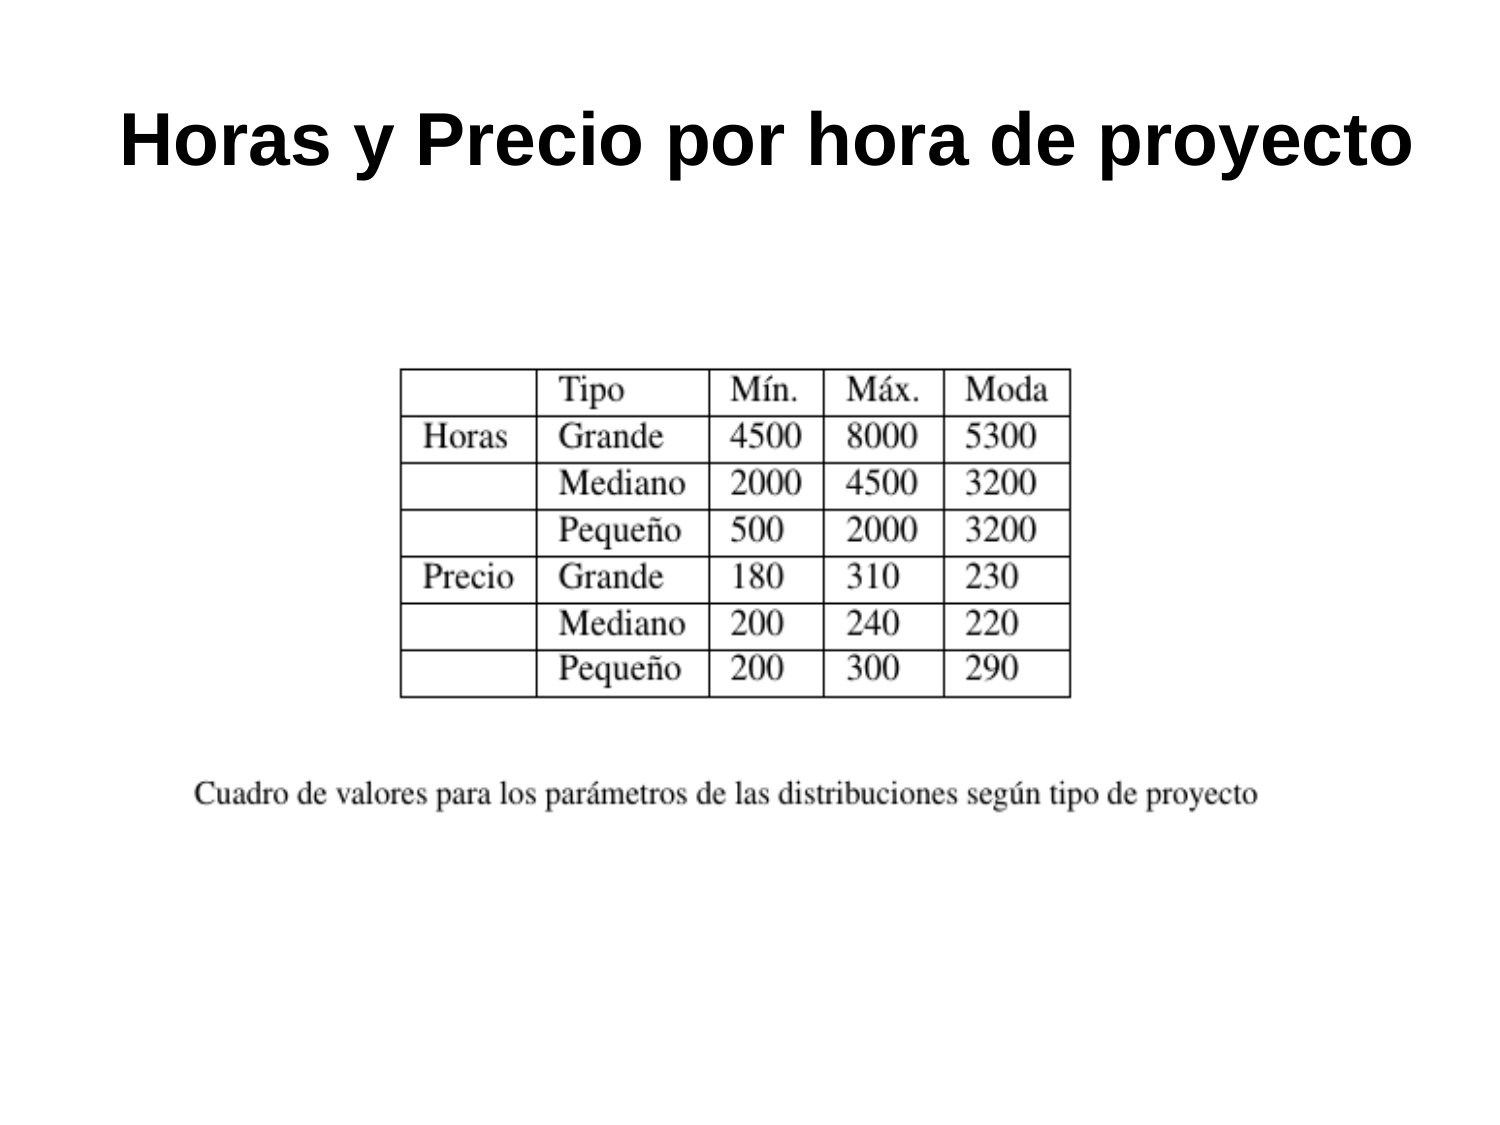

Horas y Precio por hora de proyecto